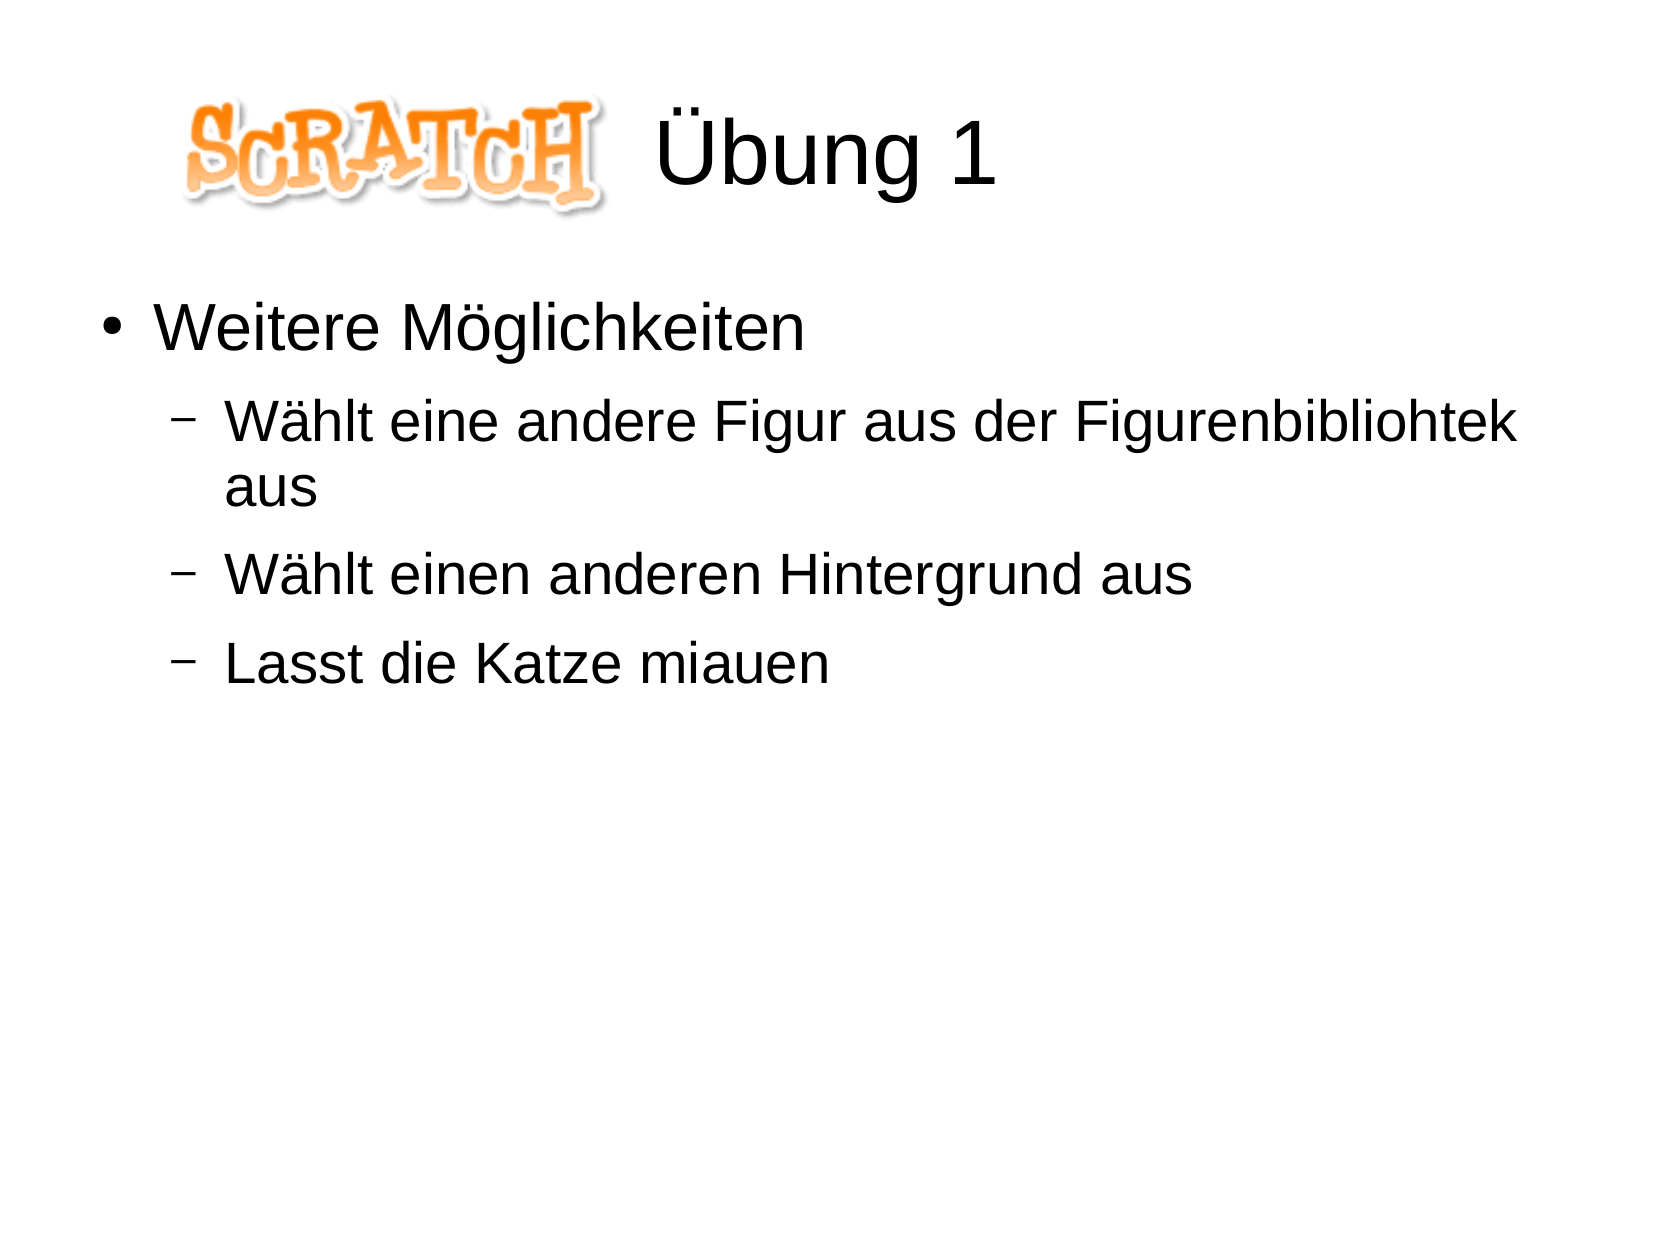

Übung 1
# Weitere Möglichkeiten
Wählt eine andere Figur aus der Figurenbibliohtek aus
Wählt einen anderen Hintergrund aus
Lasst die Katze miauen